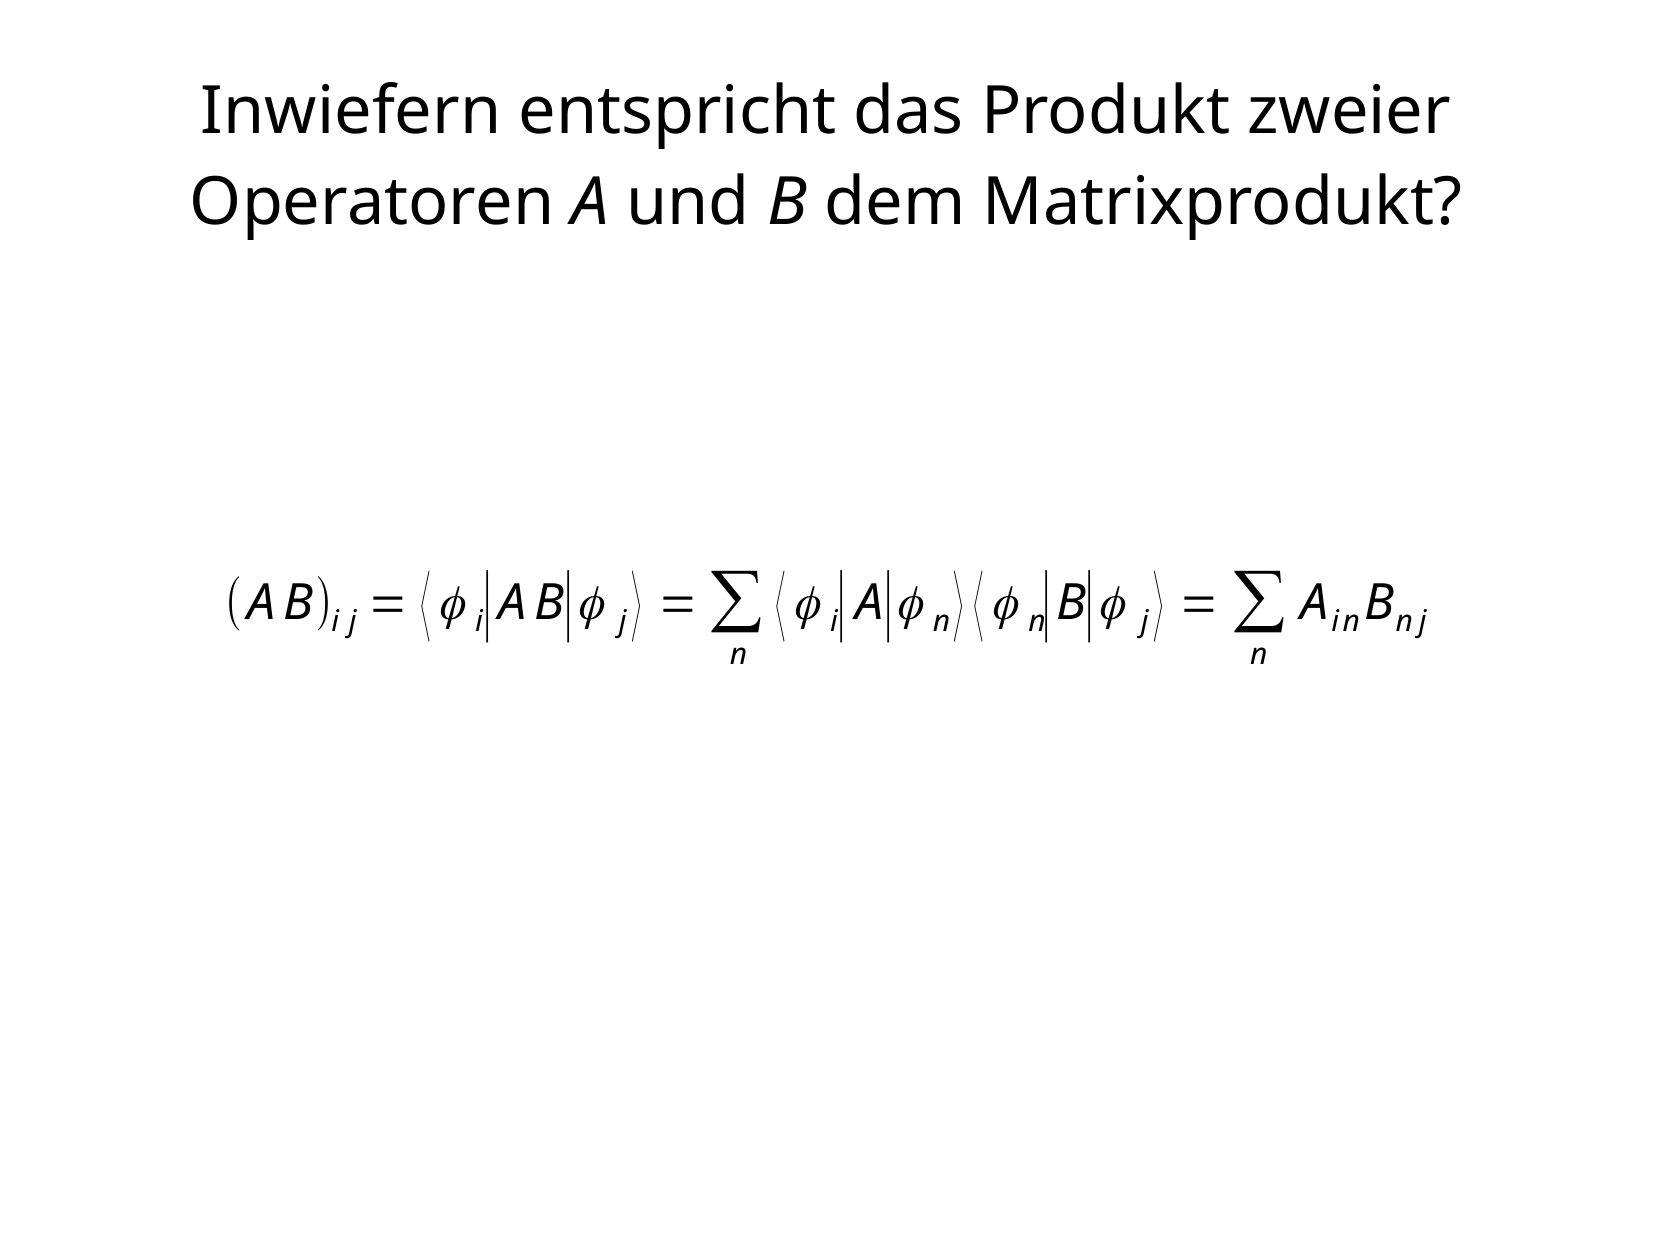

# Inwiefern entspricht das Produkt zweier Operatoren A und B dem Matrixprodukt?